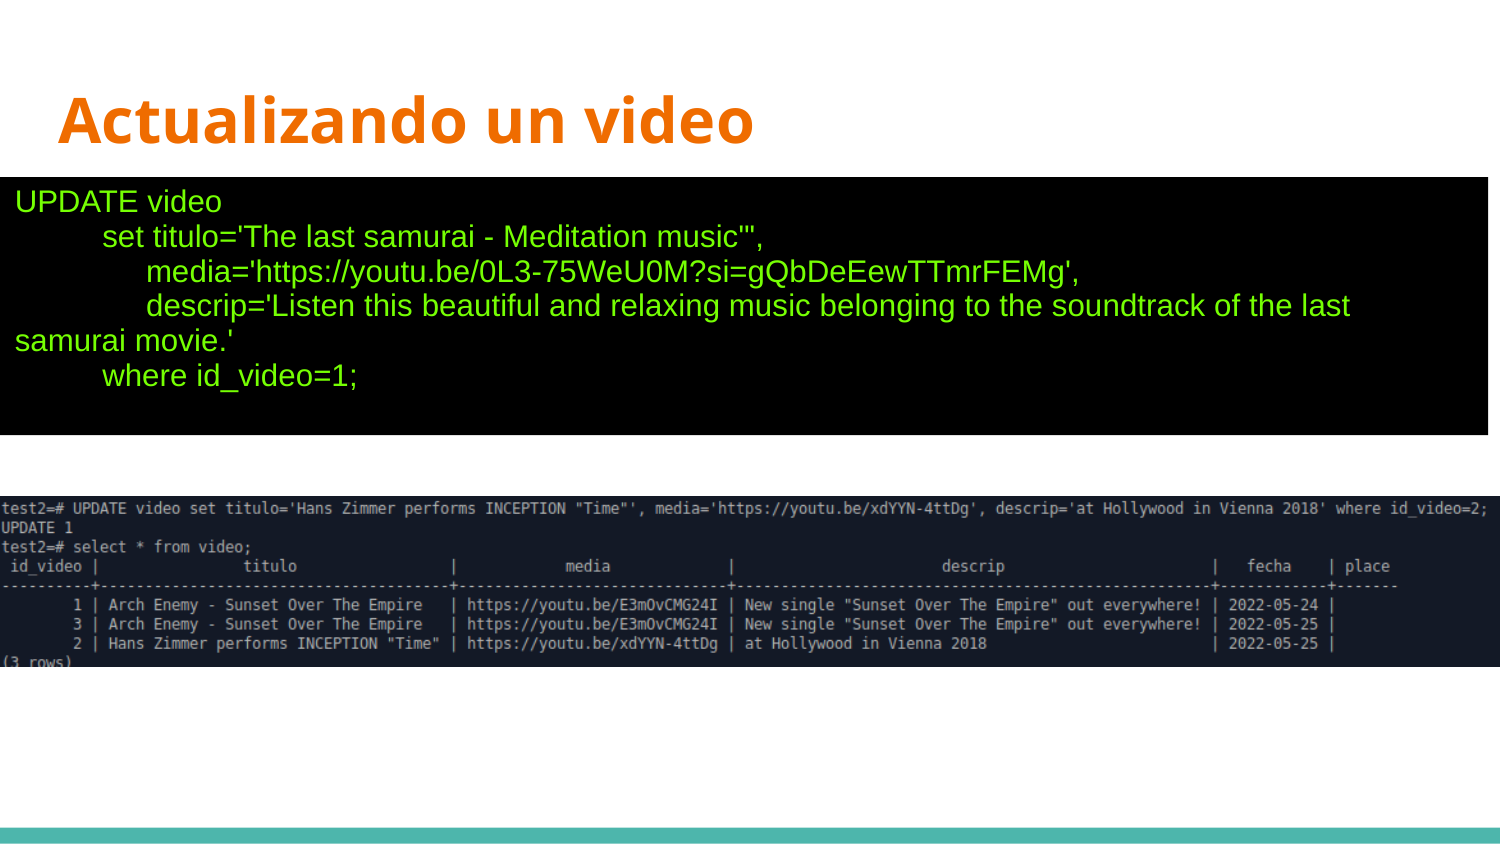

# Actualizando un video
UPDATE video
 set titulo='The last samurai - Meditation music"',
 media='https://youtu.be/0L3-75WeU0M?si=gQbDeEewTTmrFEMg',
 descrip='Listen this beautiful and relaxing music belonging to the soundtrack of the last samurai movie.'
 where id_video=1;